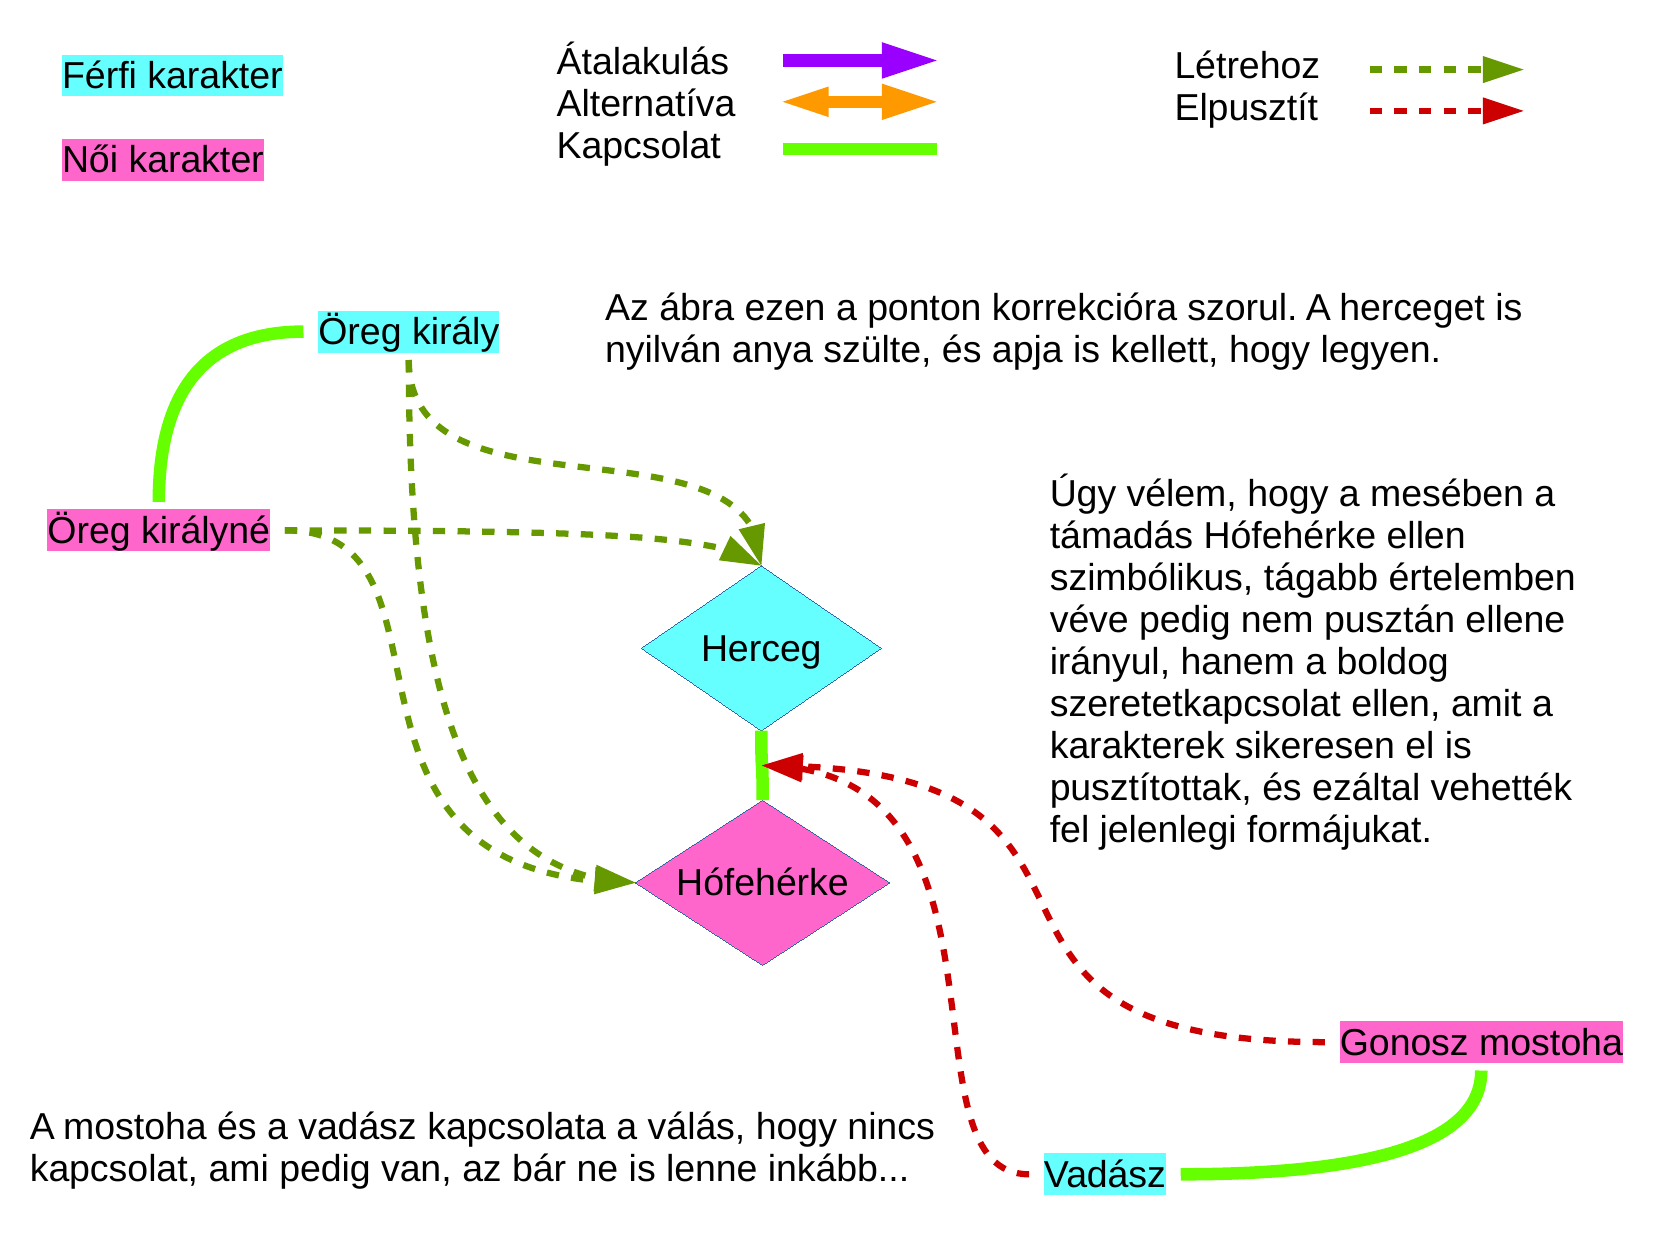

Átalakulás
Alternatíva
Kapcsolat
Létrehoz
Elpusztít
Férfi karakter
Női karakter
Az ábra ezen a ponton korrekcióra szorul. A herceget is nyilván anya szülte, és apja is kellett, hogy legyen.
Öreg király
Úgy vélem, hogy a mesében a támadás Hófehérke ellen szimbólikus, tágabb értelemben véve pedig nem pusztán ellene irányul, hanem a boldog szeretetkapcsolat ellen, amit a karakterek sikeresen el is pusztítottak, és ezáltal vehették fel jelenlegi formájukat.
Öreg királyné
Herceg
Hófehérke
Gonosz mostoha
A mostoha és a vadász kapcsolata a válás, hogy nincs kapcsolat, ami pedig van, az bár ne is lenne inkább...
Vadász